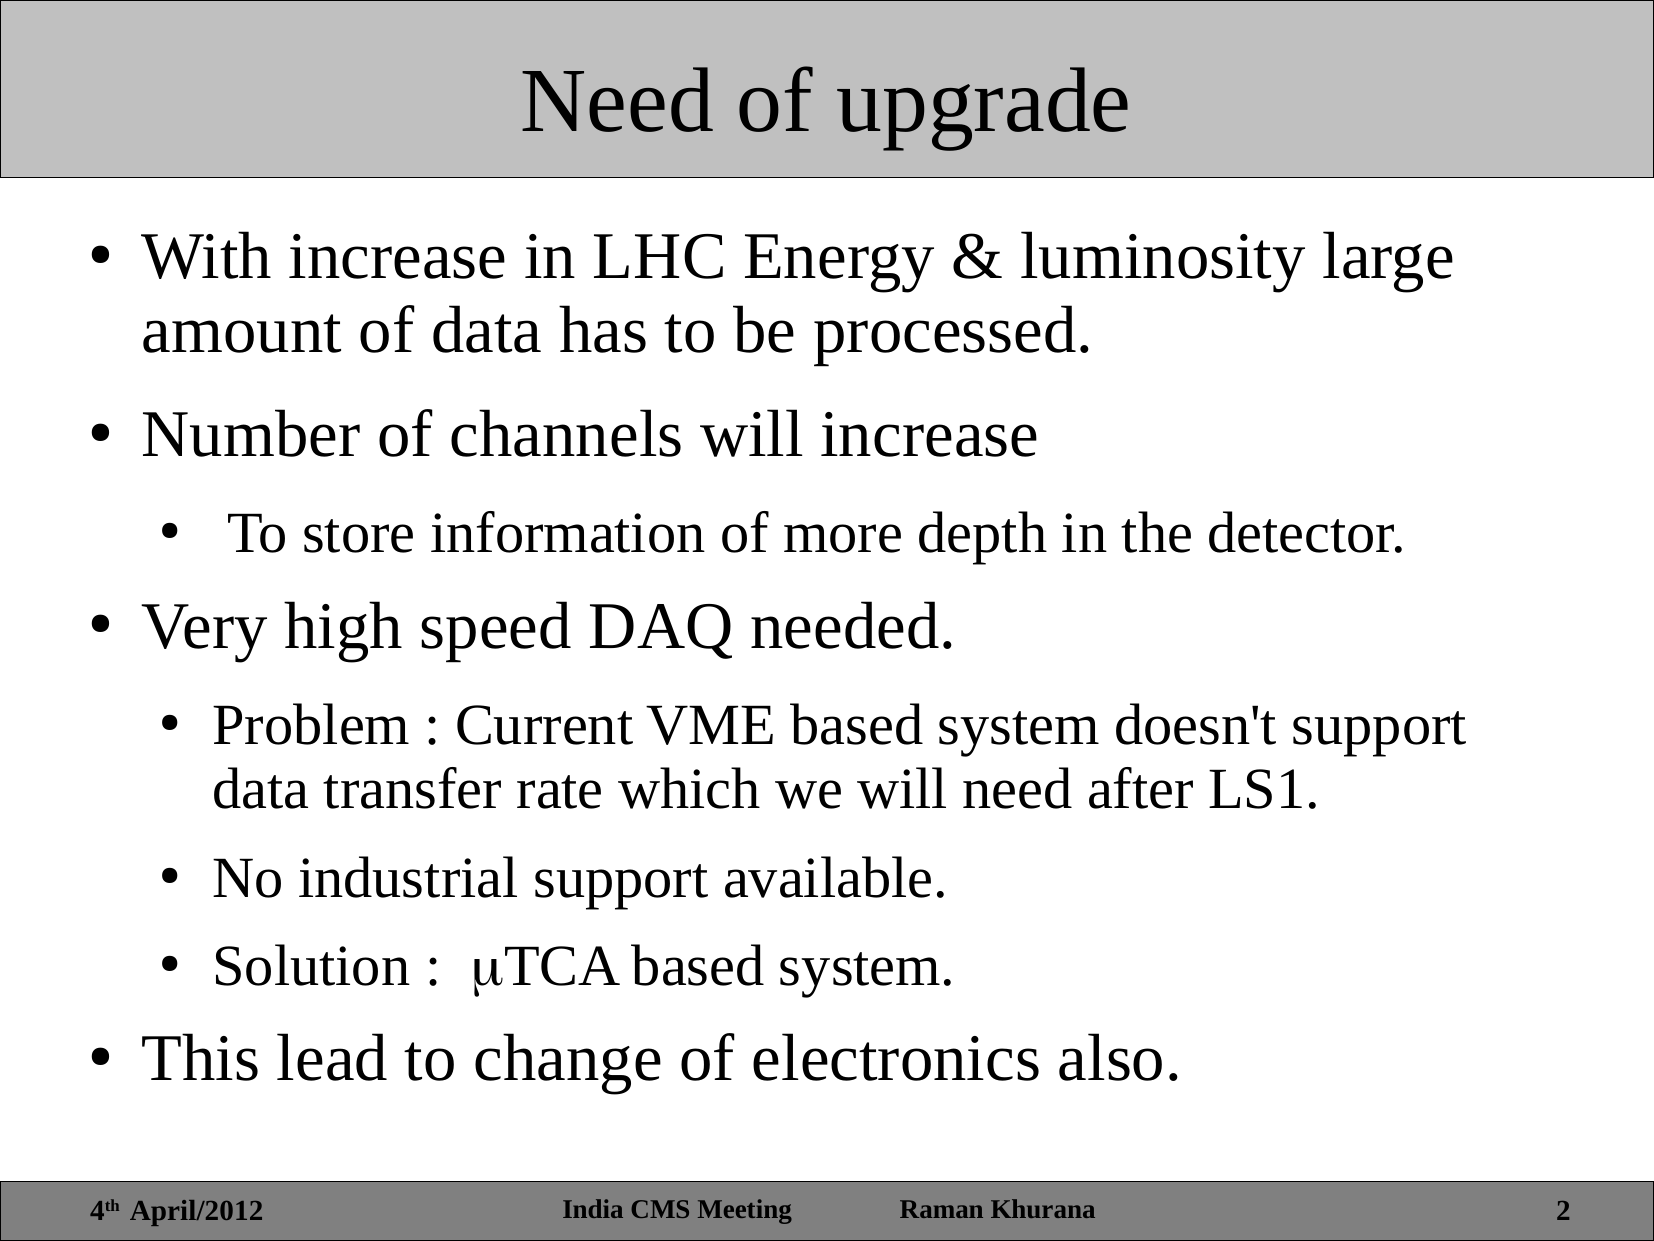

# Need of upgrade
With increase in LHC Energy & luminosity large amount of data has to be processed.
Number of channels will increase
 To store information of more depth in the detector.
Very high speed DAQ needed.
Problem : Current VME based system doesn't support data transfer rate which we will need after LS1.
No industrial support available.
Solution : mTCA based system.
This lead to change of electronics also.
2